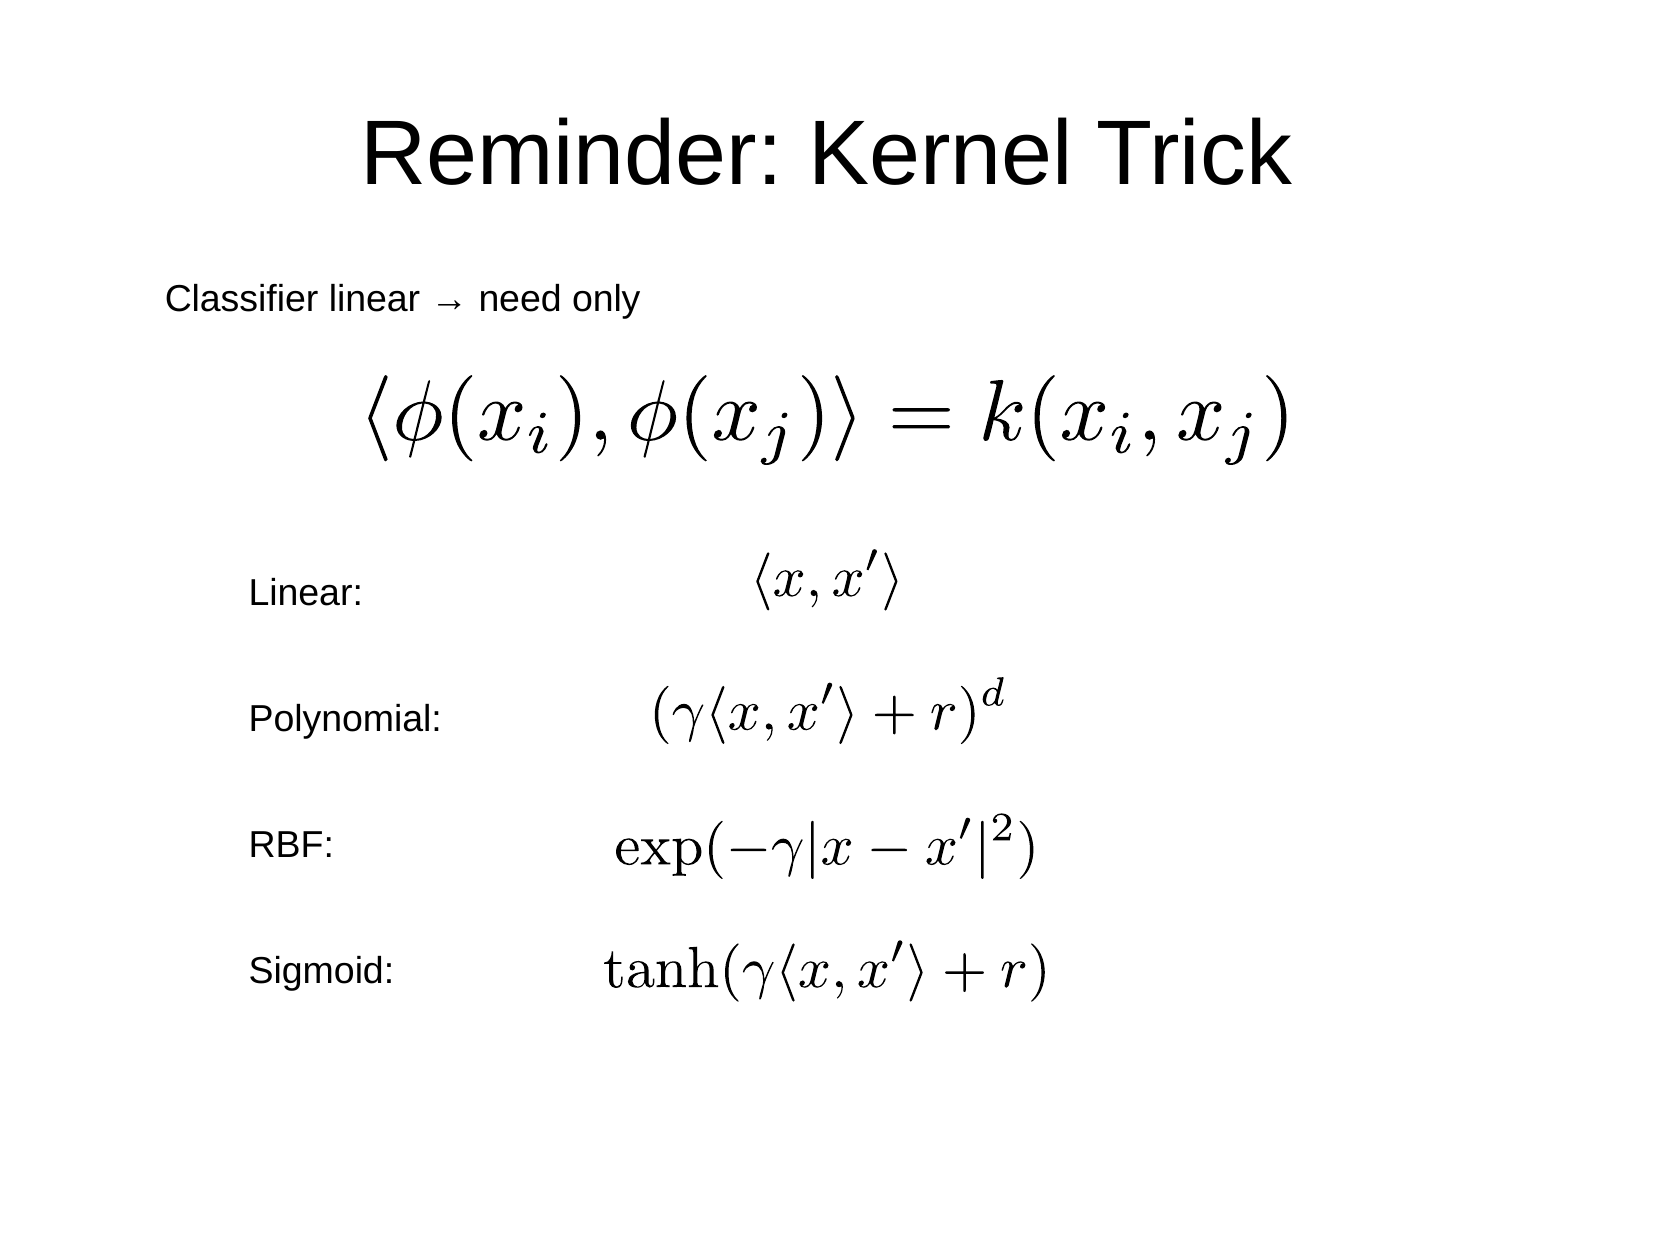

# Reminder: Kernel Trick
Classifier linear → need only
 Linear:
 Polynomial:
 RBF:
 Sigmoid: